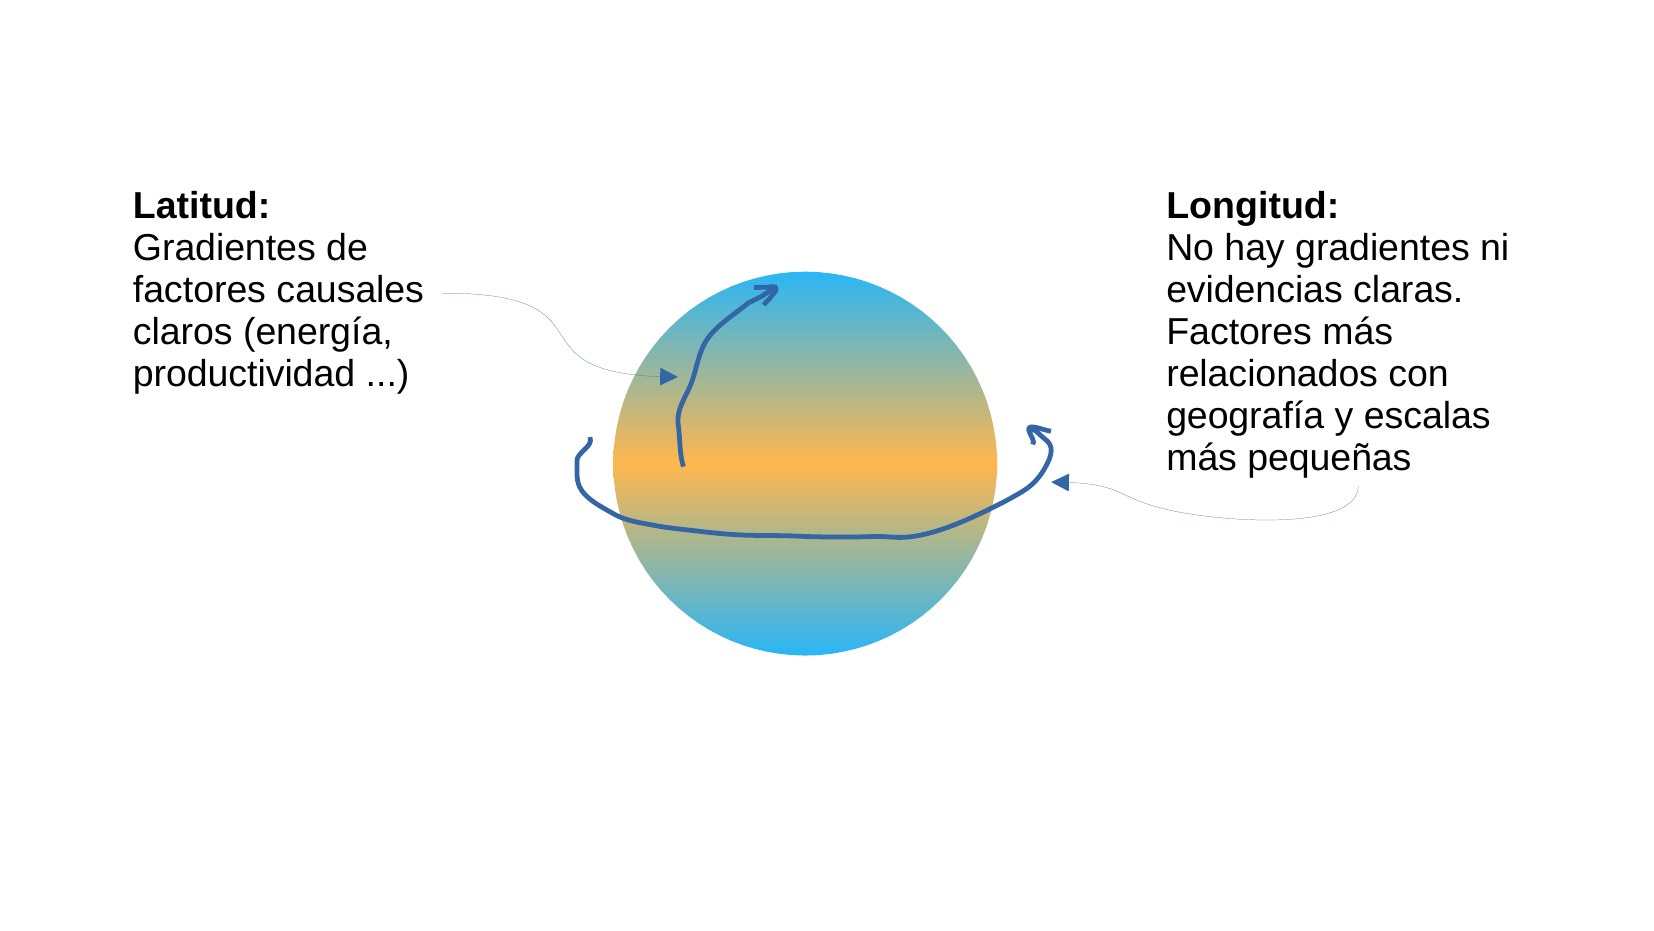

Latitud:
Gradientes de factores causales claros (energía, productividad ...)
Longitud:
No hay gradientes ni evidencias claras. Factores más relacionados con geografía y escalas más pequeñas